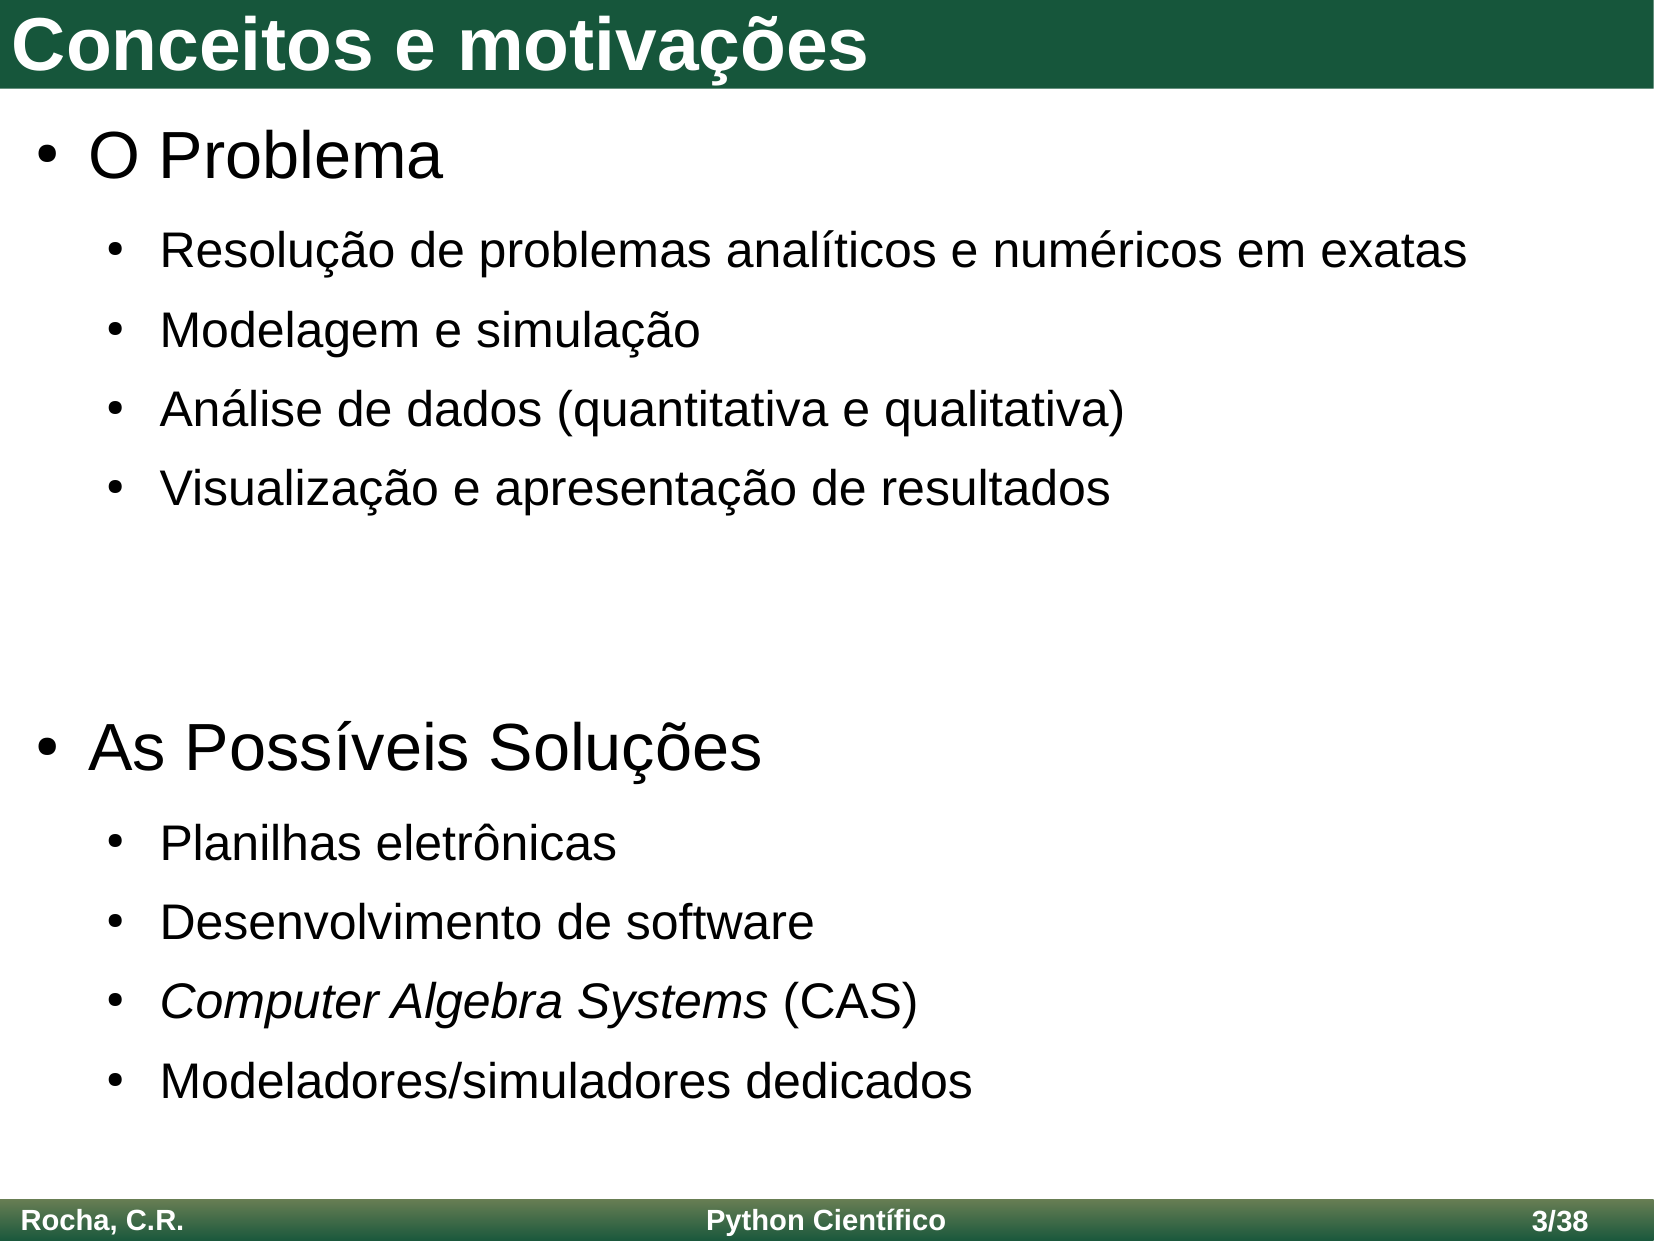

# Conceitos e motivações
O Problema
Resolução de problemas analíticos e numéricos em exatas
Modelagem e simulação
Análise de dados (quantitativa e qualitativa)
Visualização e apresentação de resultados
As Possíveis Soluções
Planilhas eletrônicas
Desenvolvimento de software
Computer Algebra Systems (CAS)
Modeladores/simuladores dedicados